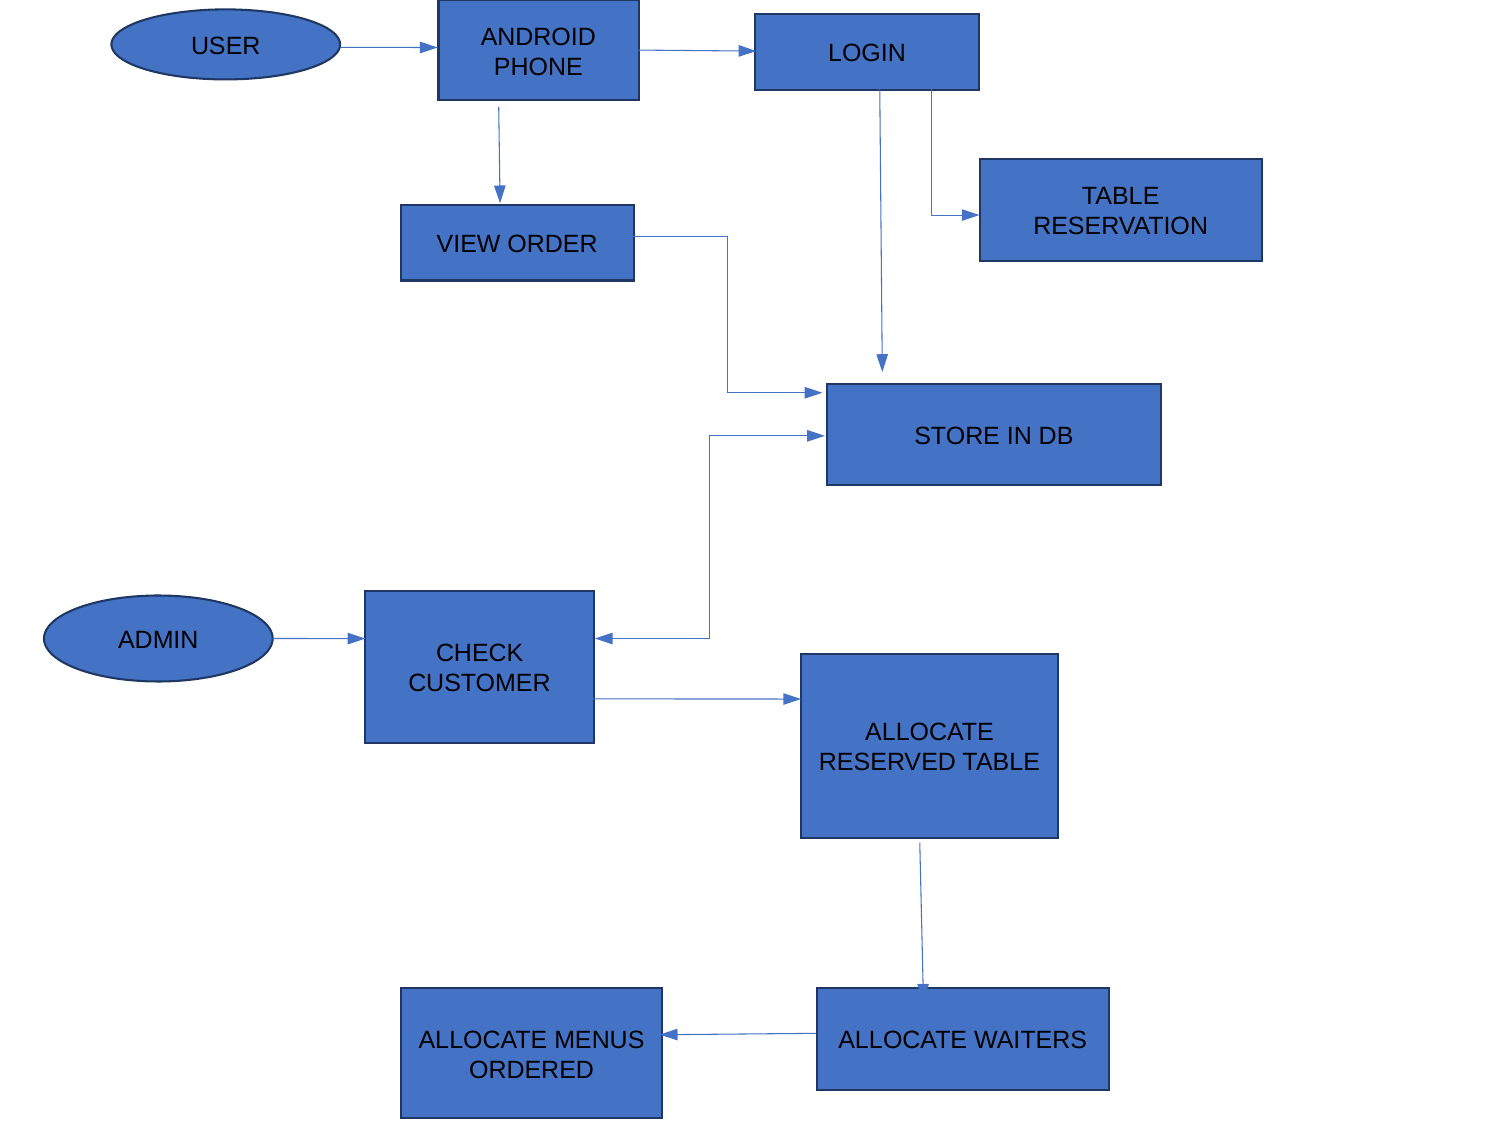

ANDROID PHONE
USER
LOGIN
TABLE RESERVATION
VIEW ORDER
STORE IN DB
CHECK CUSTOMER
ADMIN
ALLOCATE RESERVED TABLE
ALLOCATE MENUS ORDERED
ALLOCATE WAITERS